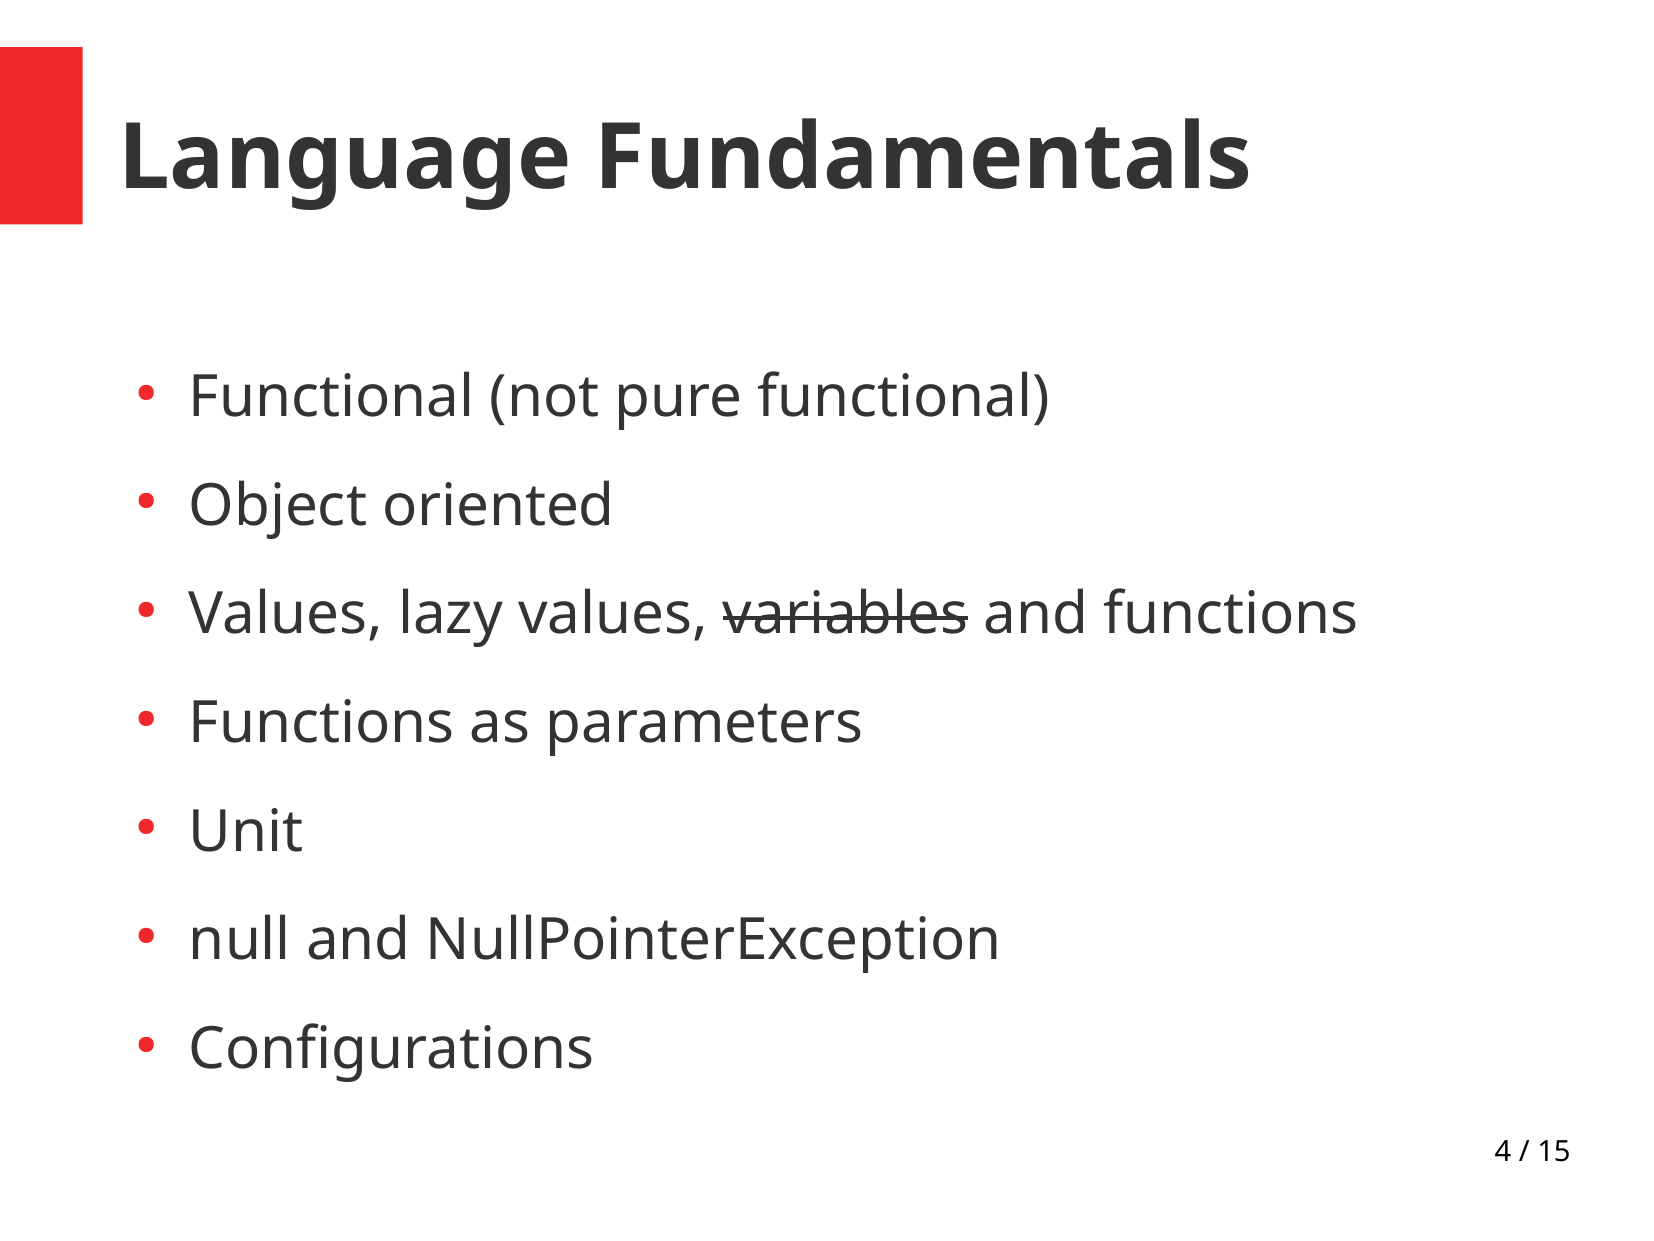

# Language Fundamentals
Functional (not pure functional)
Object oriented
Values, lazy values, variables and functions
Functions as parameters
Unit
null and NullPointerException
Configurations
4